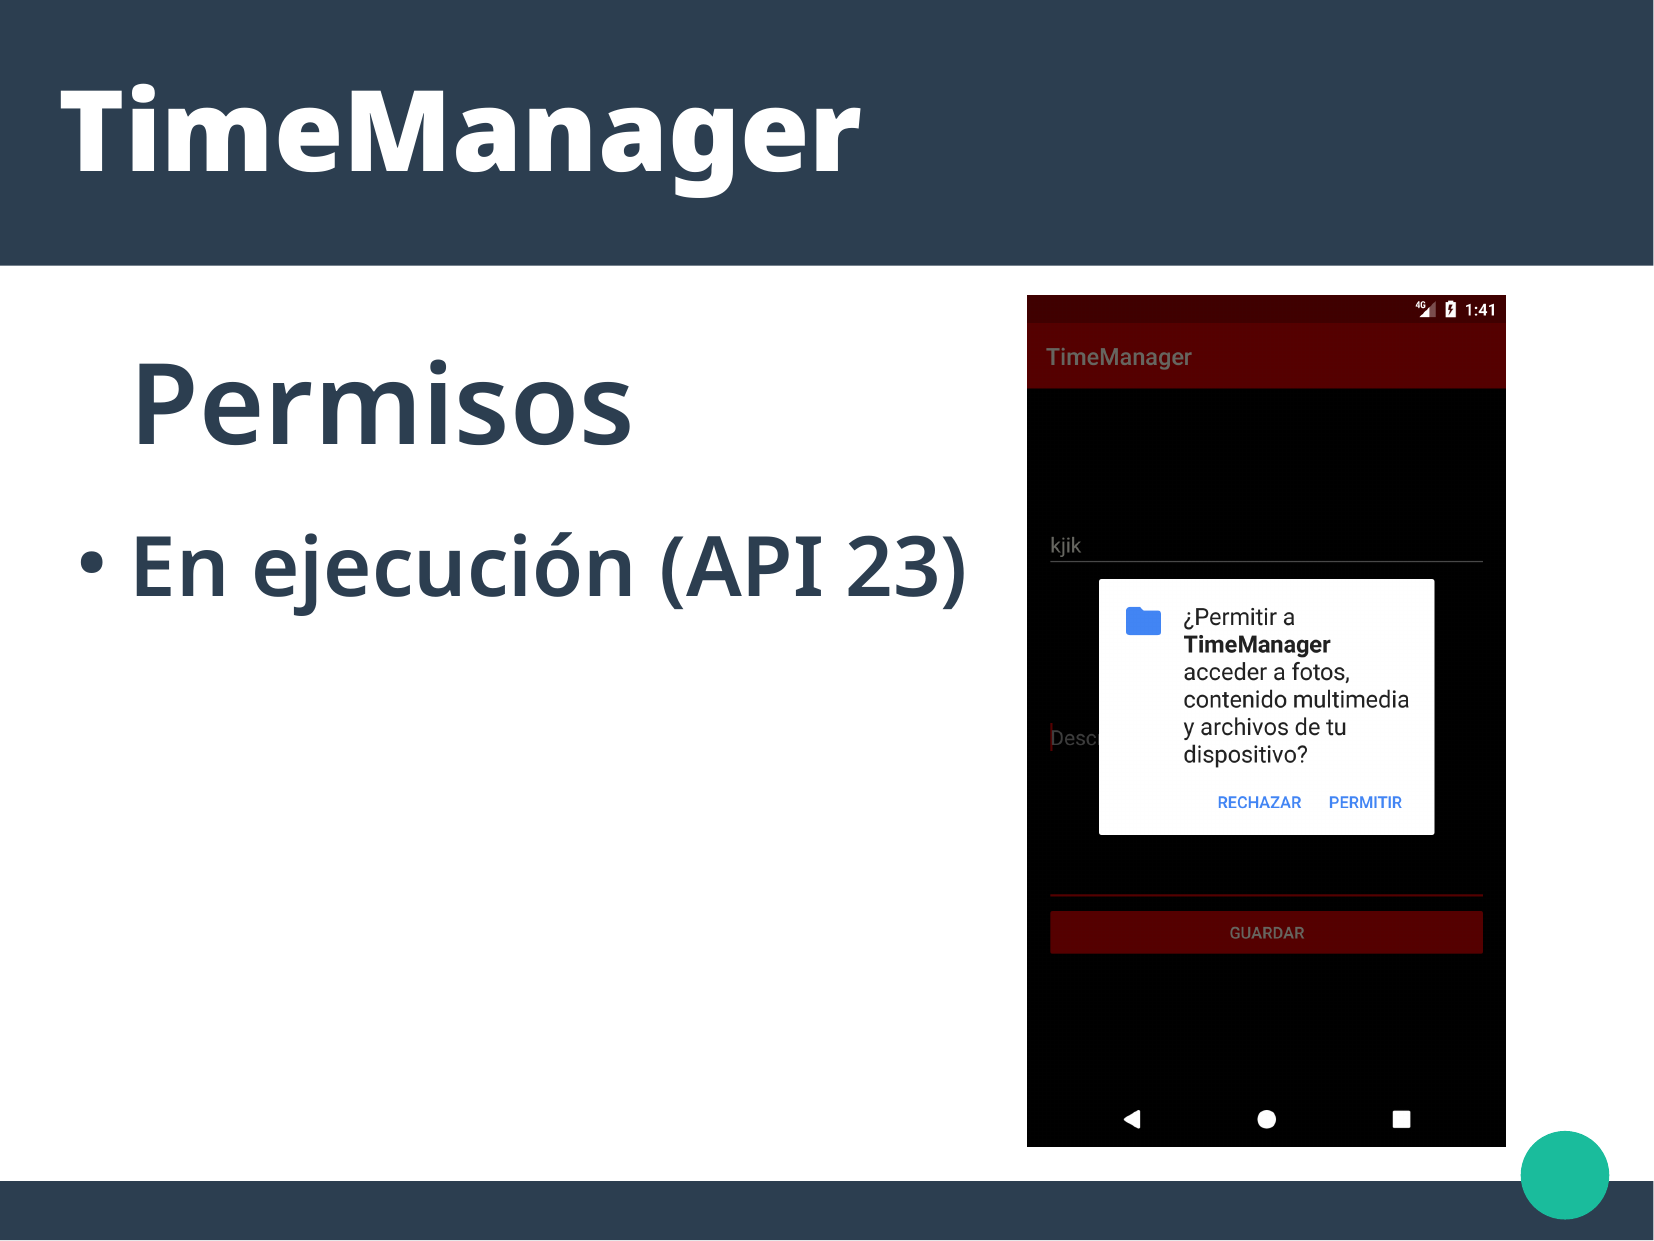

# TimeManager
Permisos
En ejecución (API 23)